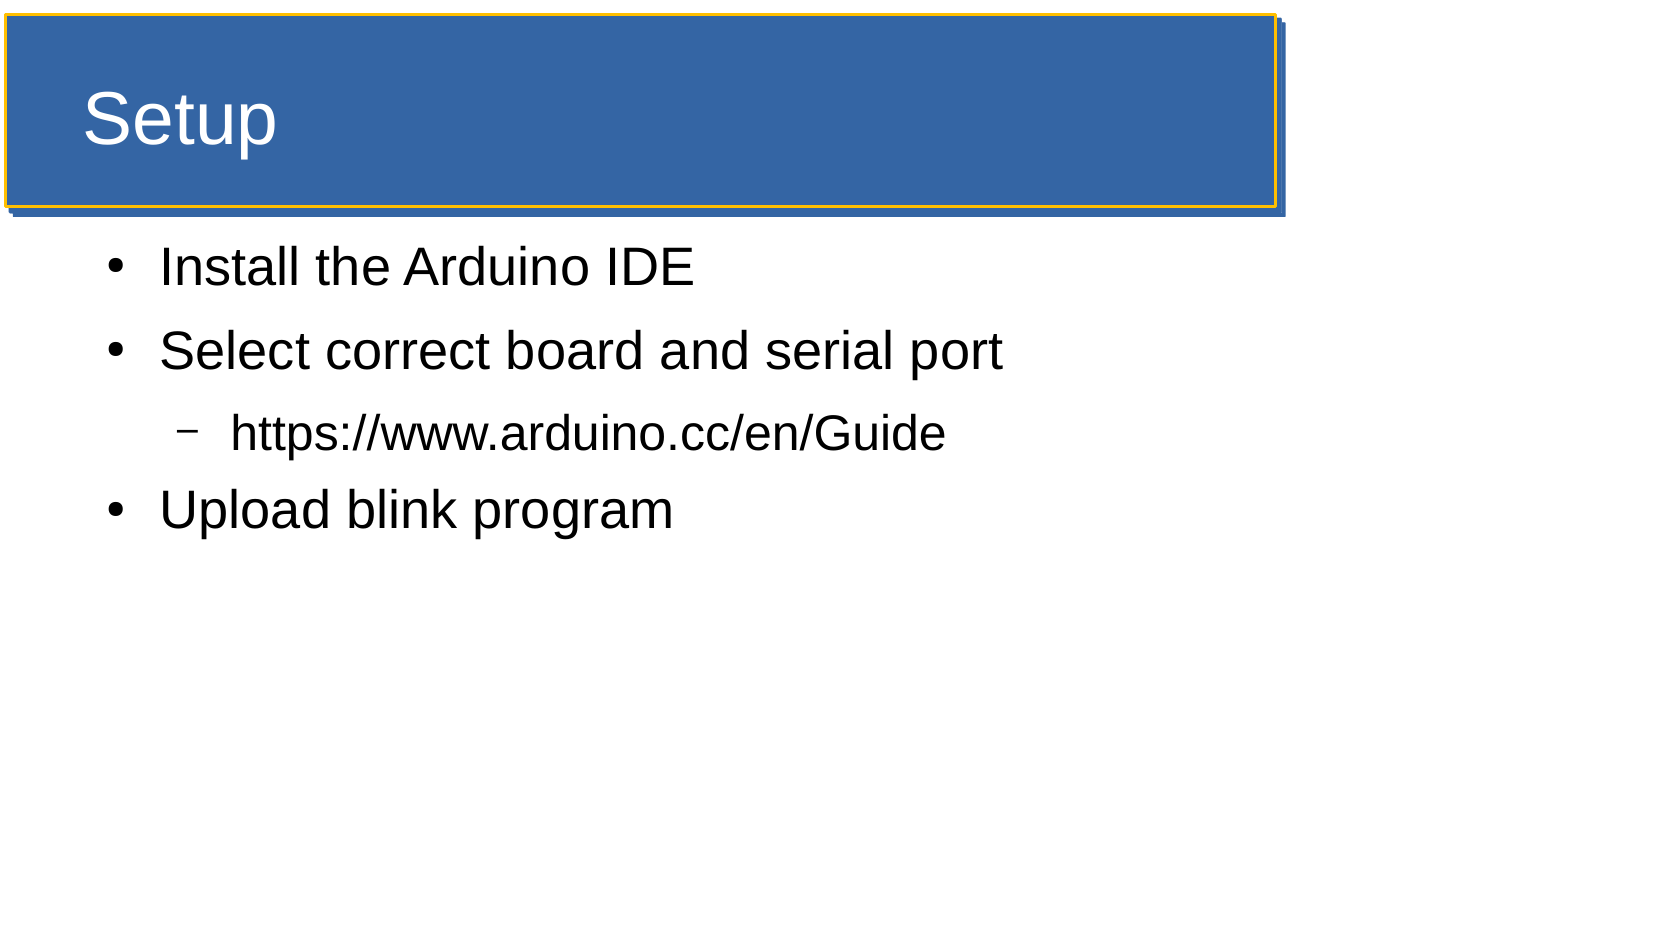

# Setup
Install the Arduino IDE
Select correct board and serial port
https://www.arduino.cc/en/Guide
Upload blink program